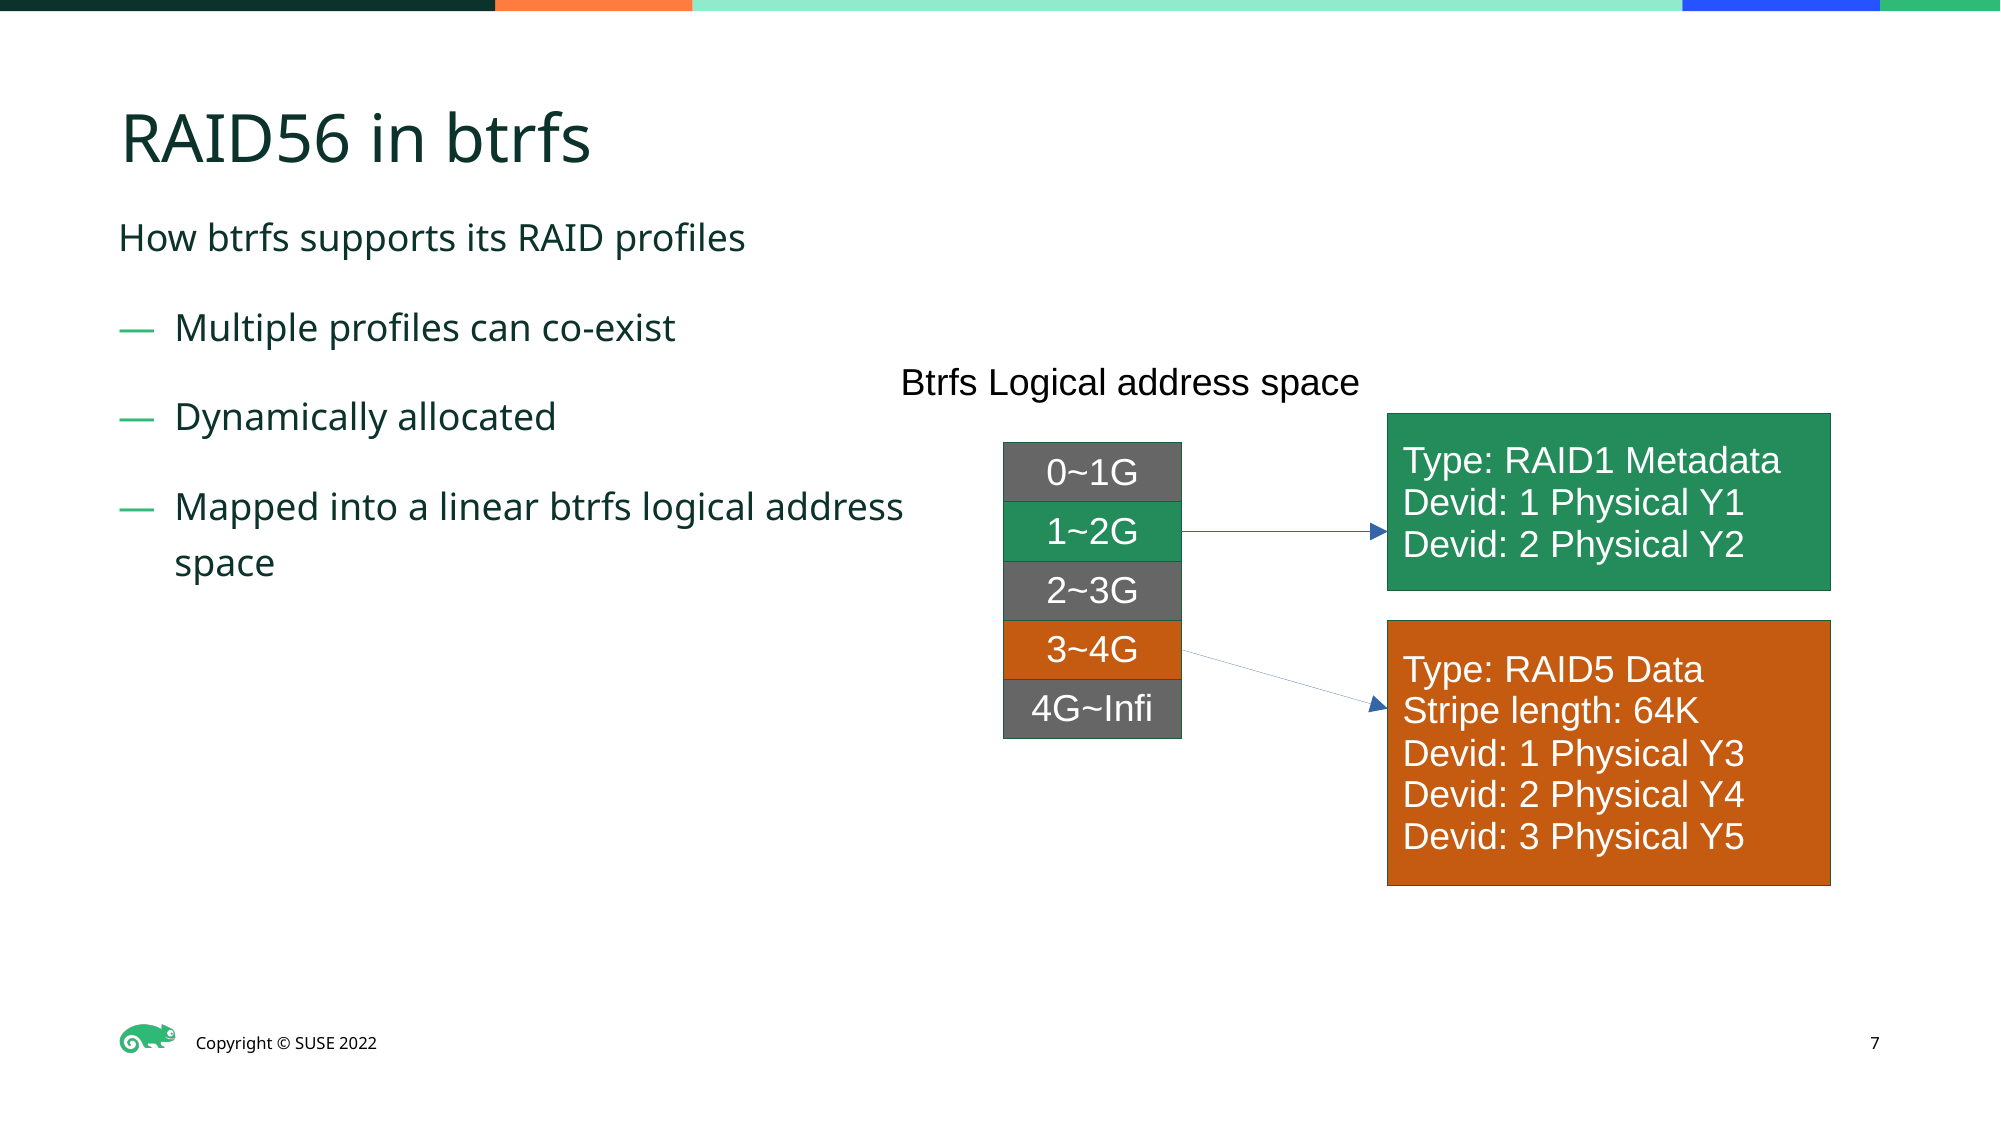

# RAID56 in btrfs
How btrfs supports its RAID profiles
Multiple profiles can co-exist
Dynamically allocated
Mapped into a linear btrfs logical address space
Btrfs Logical address space
Type: RAID1 Metadata
Devid: 1 Physical Y1
Devid: 2 Physical Y2
0~1G
1~2G
2~3G
3~4G
Type: RAID5 Data
Stripe length: 64K
Devid: 1 Physical Y3
Devid: 2 Physical Y4
Devid: 3 Physical Y5
4G~Infi
7